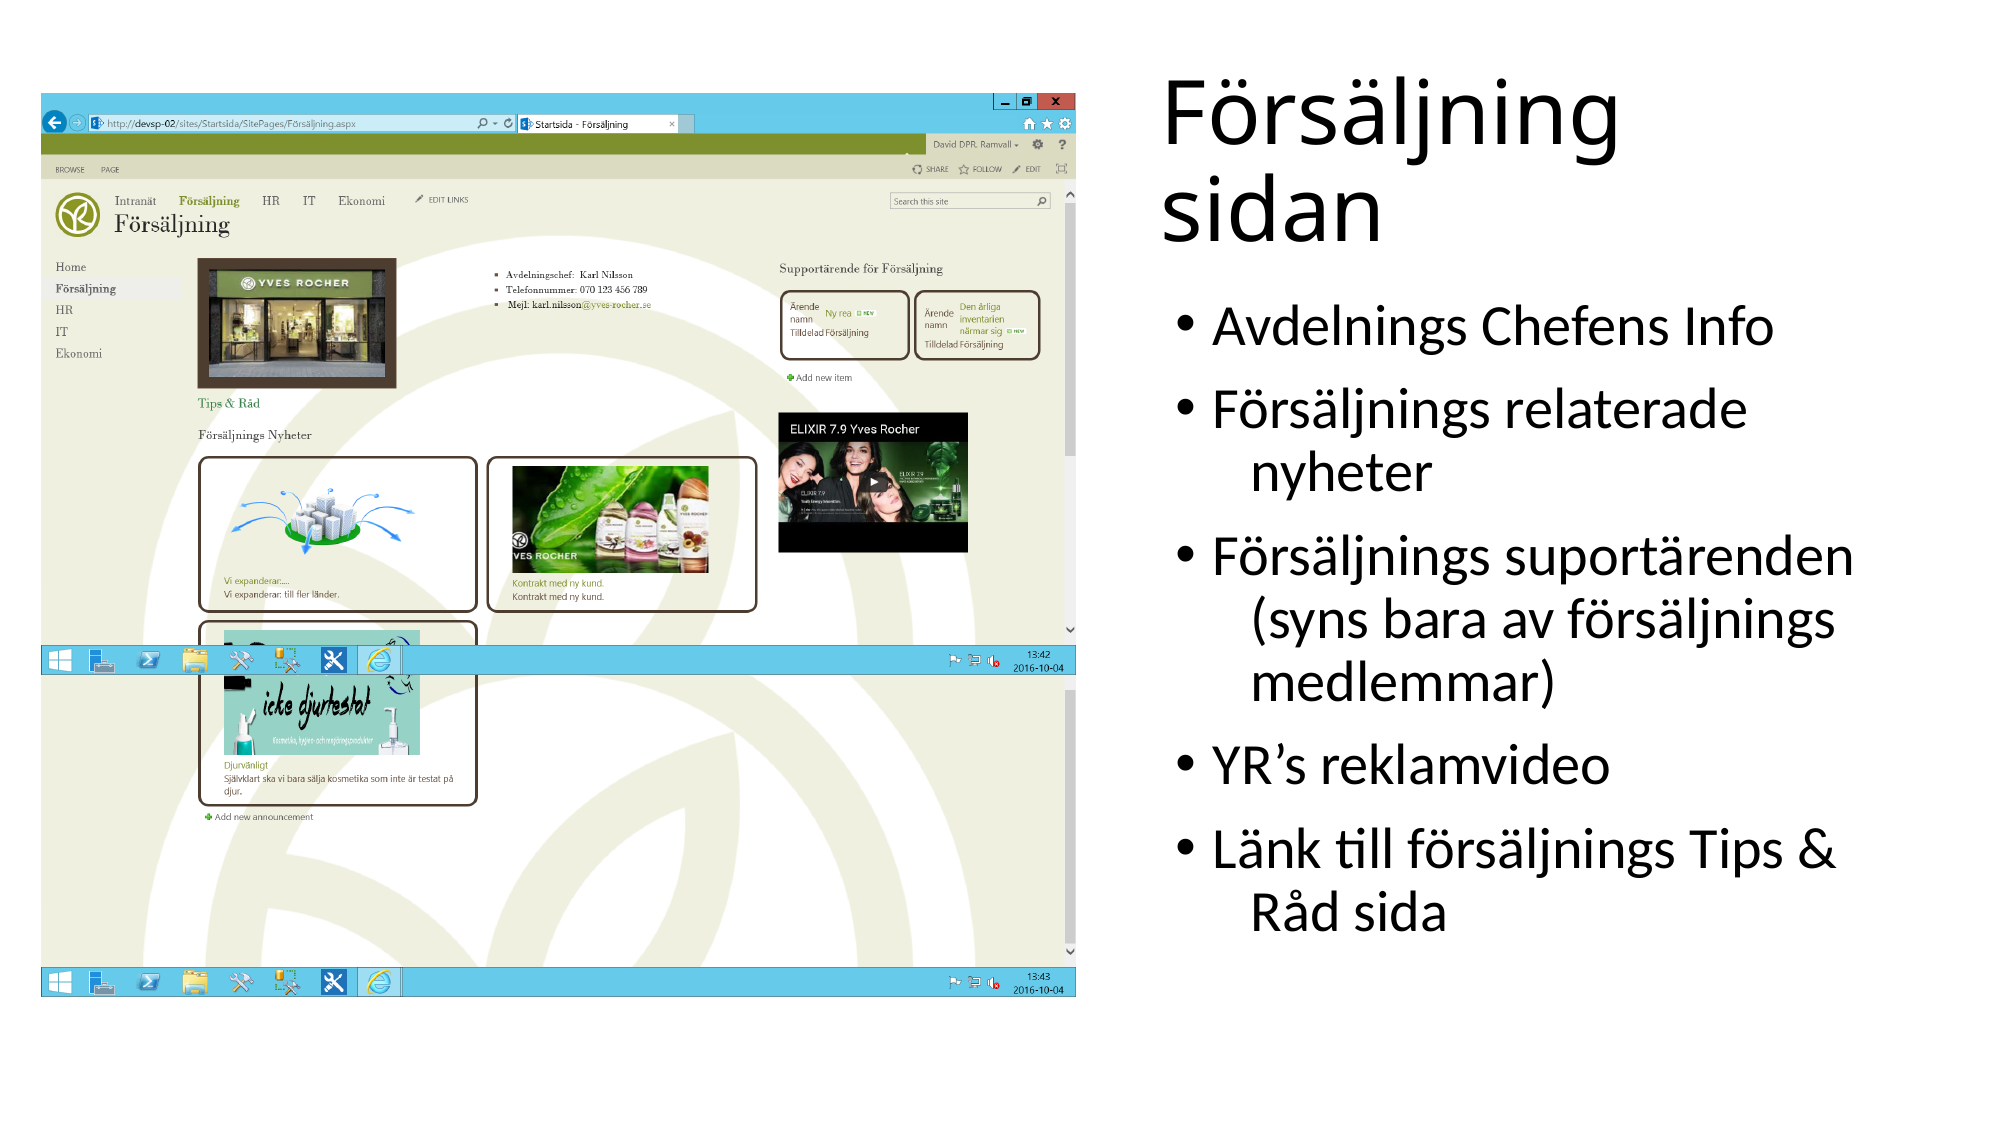

# Försäljning sidan
Avdelnings Chefens Info
Försäljnings relaterade nyheter
Försäljnings suportärenden (syns bara av försäljnings medlemmar)
YR’s reklamvideo
Länk till försäljnings Tips & Råd sida